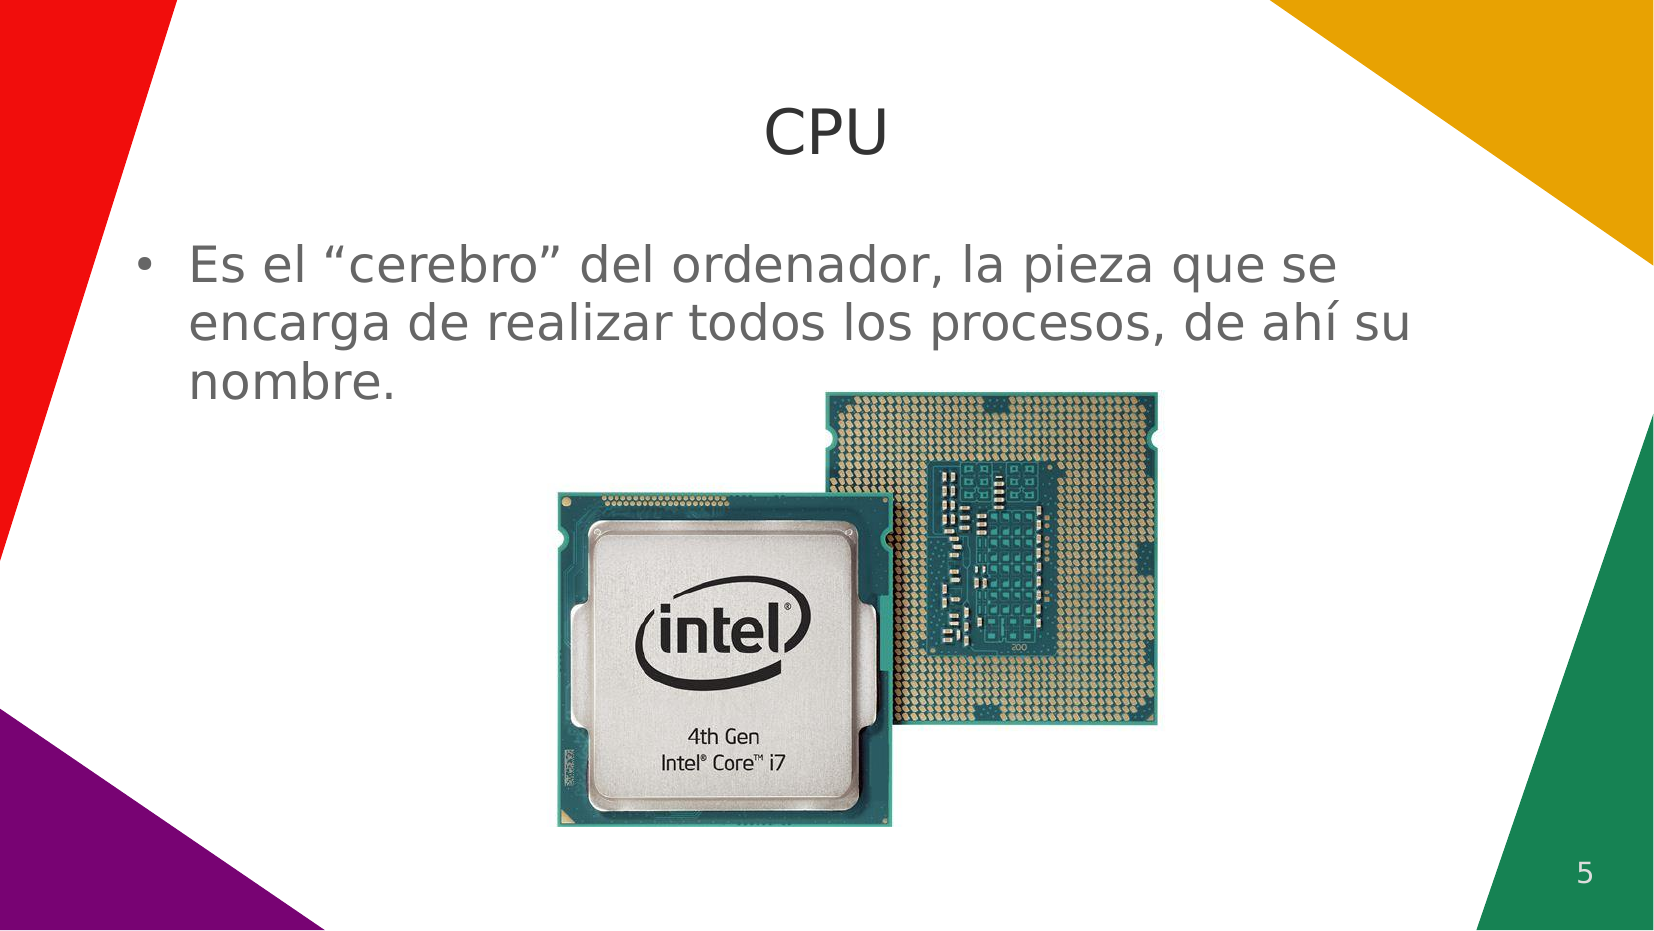

# CPU
Es el “cerebro” del ordenador, la pieza que se encarga de realizar todos los procesos, de ahí su nombre.
5